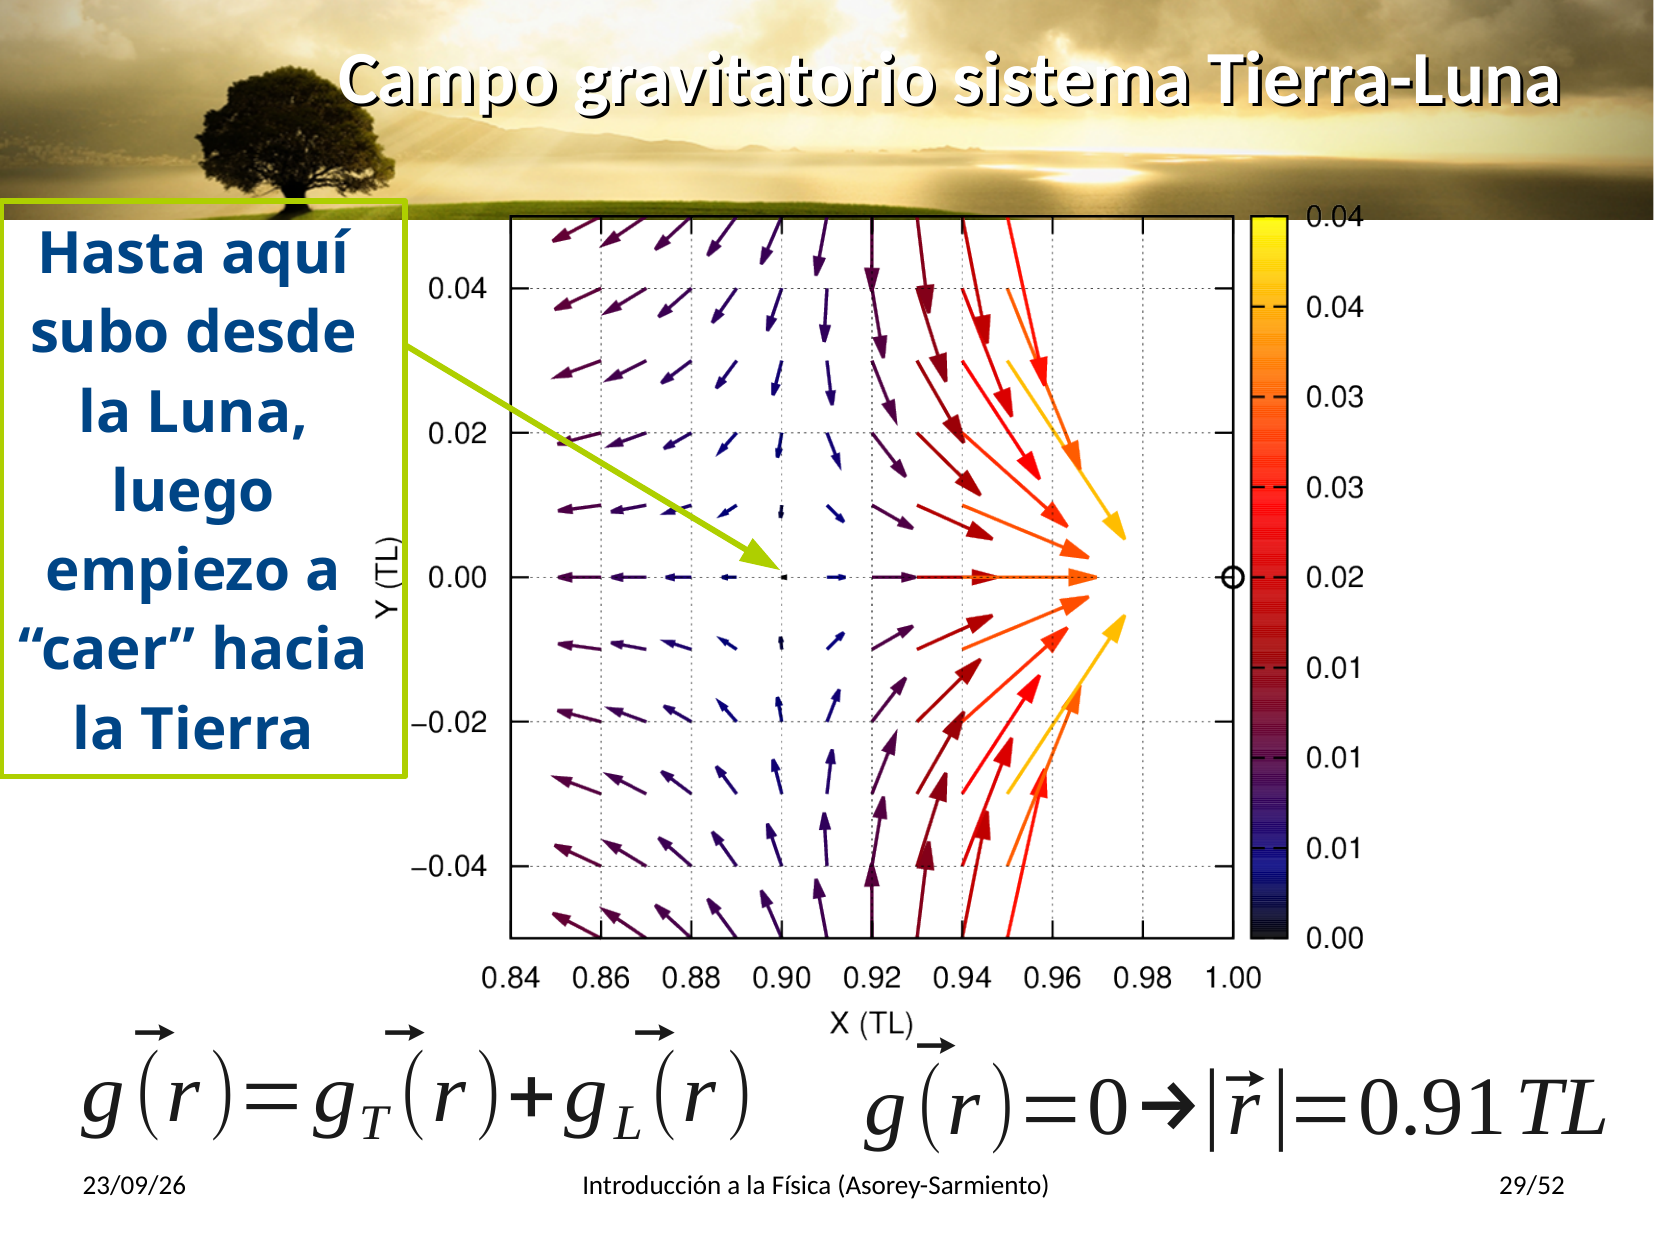

# Campo gravitatorio sistema Tierra-Luna
Hasta aquí subo desde la Luna, luego empiezo a “caer” hacia la Tierra
Introducción a la Física (Asorey-Sarmiento)
29